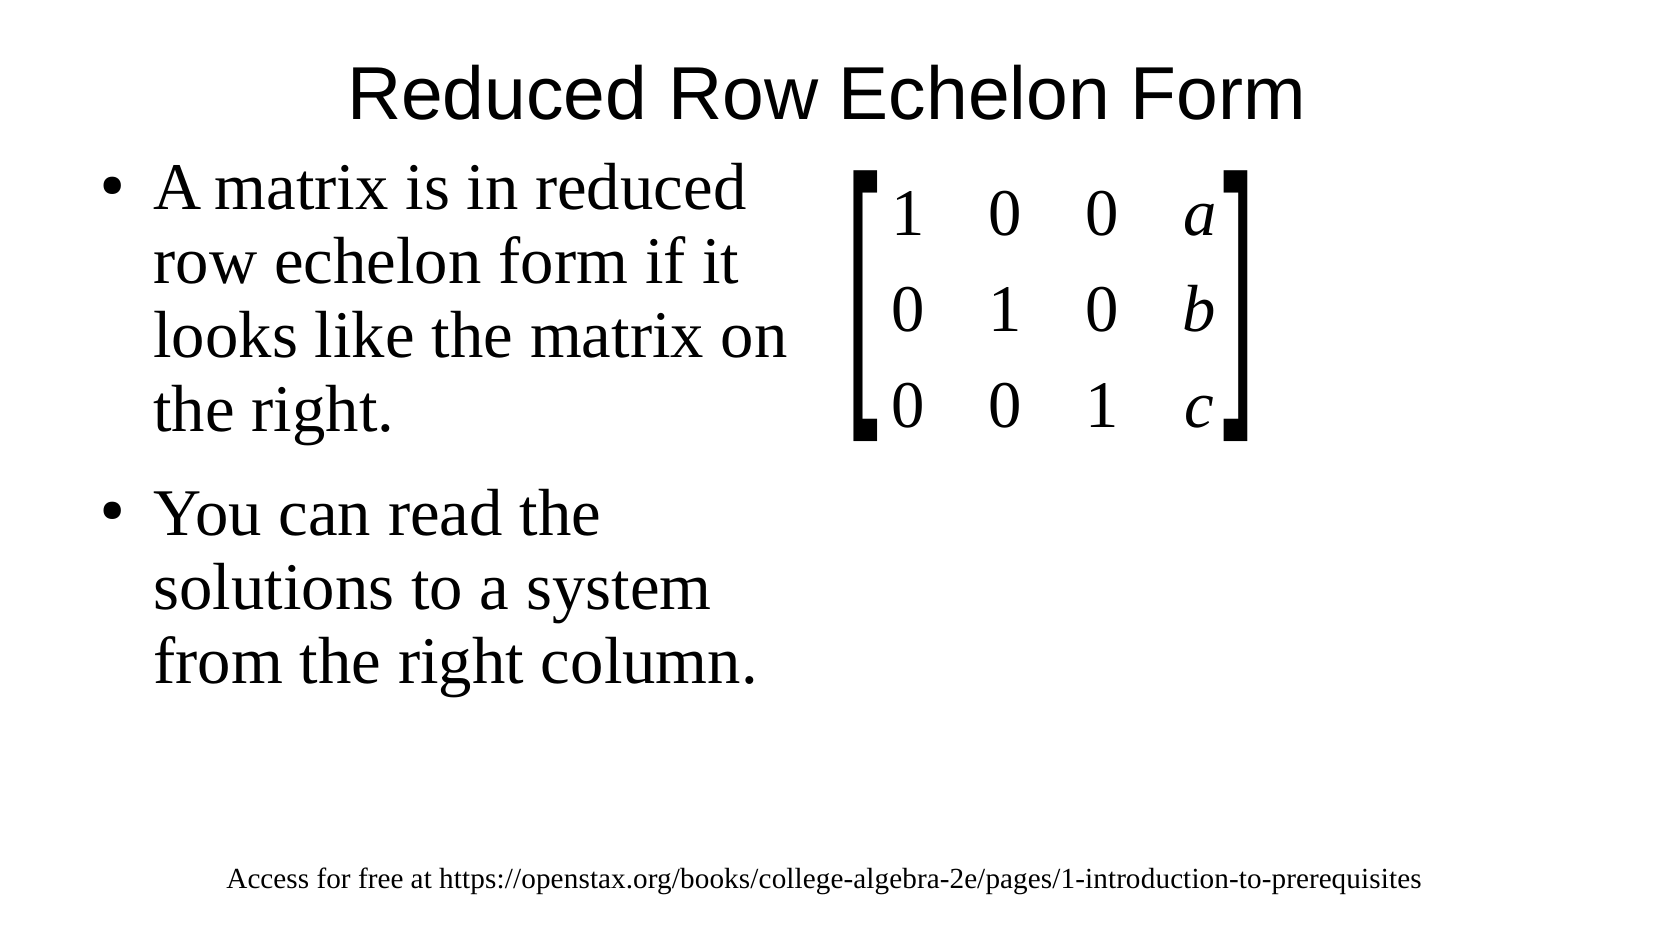

# Reduced Row Echelon Form
A matrix is in reduced row echelon form if it looks like the matrix on the right.
You can read the solutions to a system from the right column.
Access for free at https://openstax.org/books/college-algebra-2e/pages/1-introduction-to-prerequisites